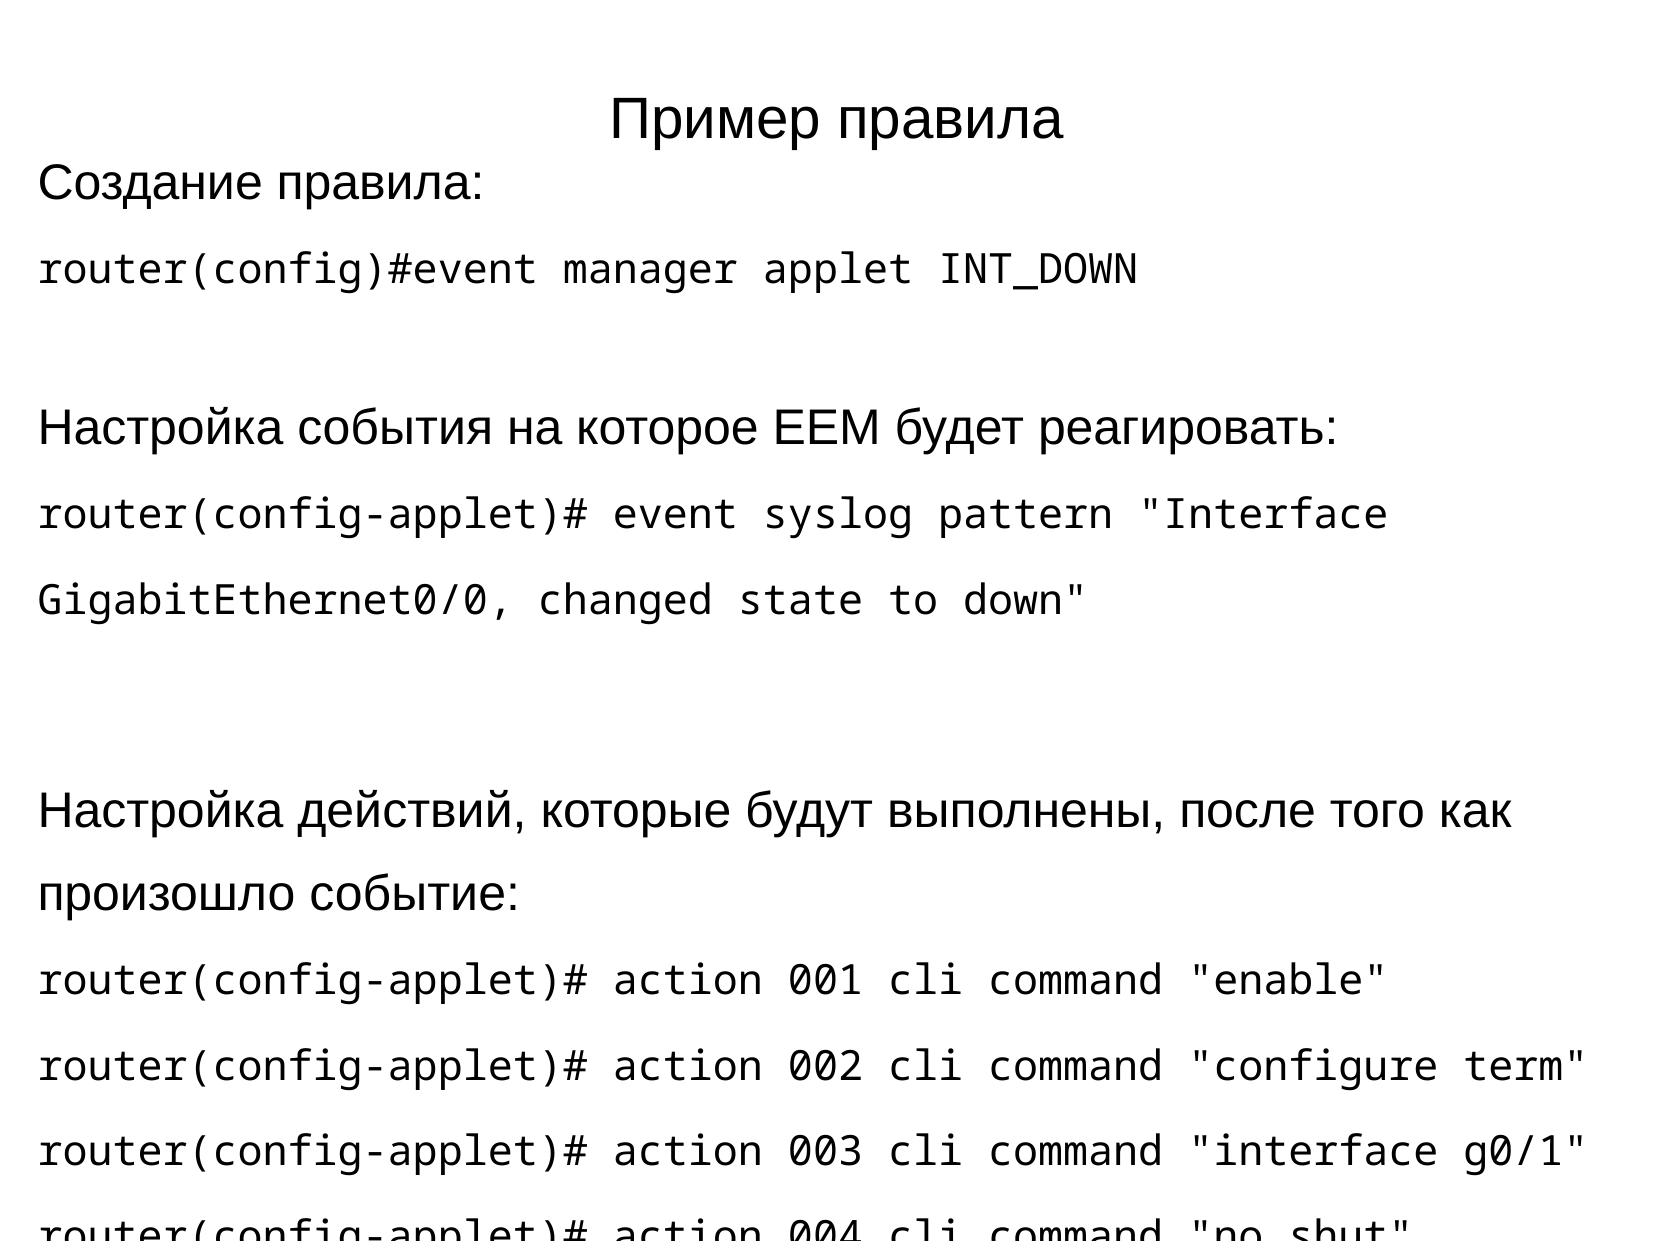

# Пример правила
Создание правила:
router(config)#event manager applet INT_DOWN
Настройка события на которое EEM будет реагировать:
router(config-applet)# event syslog pattern "Interface GigabitEthernet0/0, changed state to down"
Настройка действий, которые будут выполнены, после того как произошло событие:
router(config-applet)# action 001 cli command "enable"
router(config-applet)# action 002 cli command "configure term"
router(config-applet)# action 003 cli command "interface g0/1"
router(config-applet)# action 004 cli command "no shut"